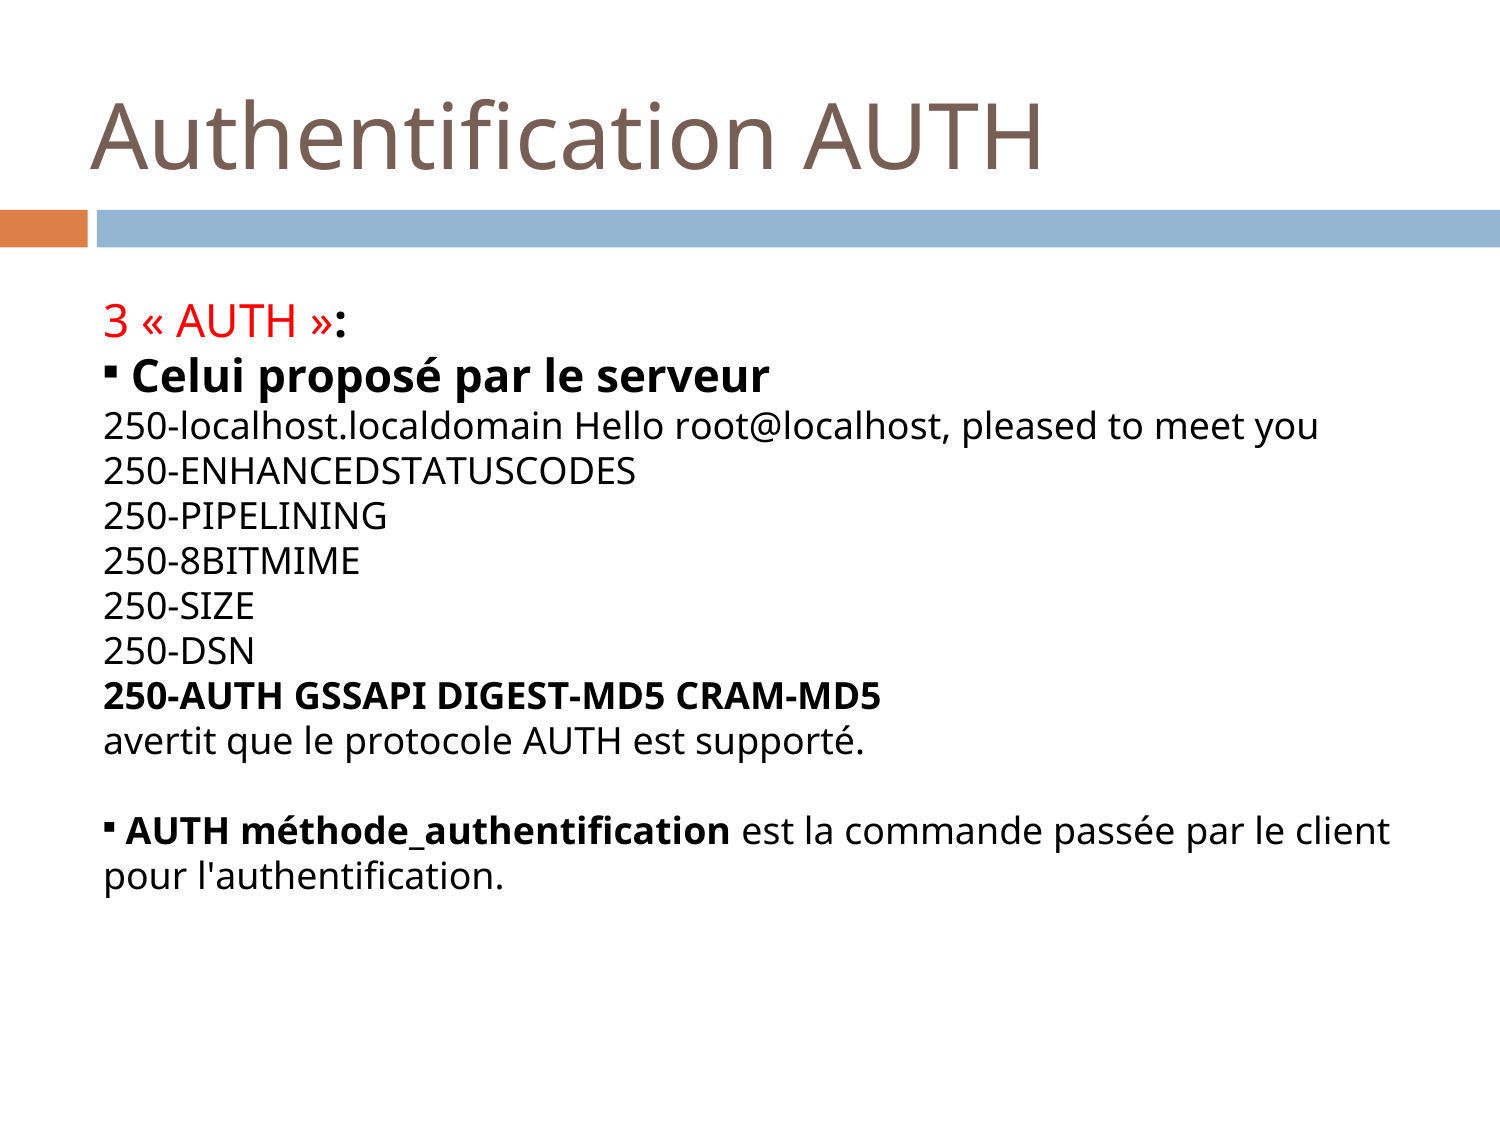

# Authentification AUTH
3 « AUTH »:
 Celui proposé par le serveur
250-localhost.localdomain Hello root@localhost, pleased to meet you
250-ENHANCEDSTATUSCODES
250-PIPELINING
250-8BITMIME
250-SIZE
250-DSN
250-AUTH GSSAPI DIGEST-MD5 CRAM-MD5
avertit que le protocole AUTH est supporté.
 AUTH méthode_authentification est la commande passée par le client pour l'authentification.